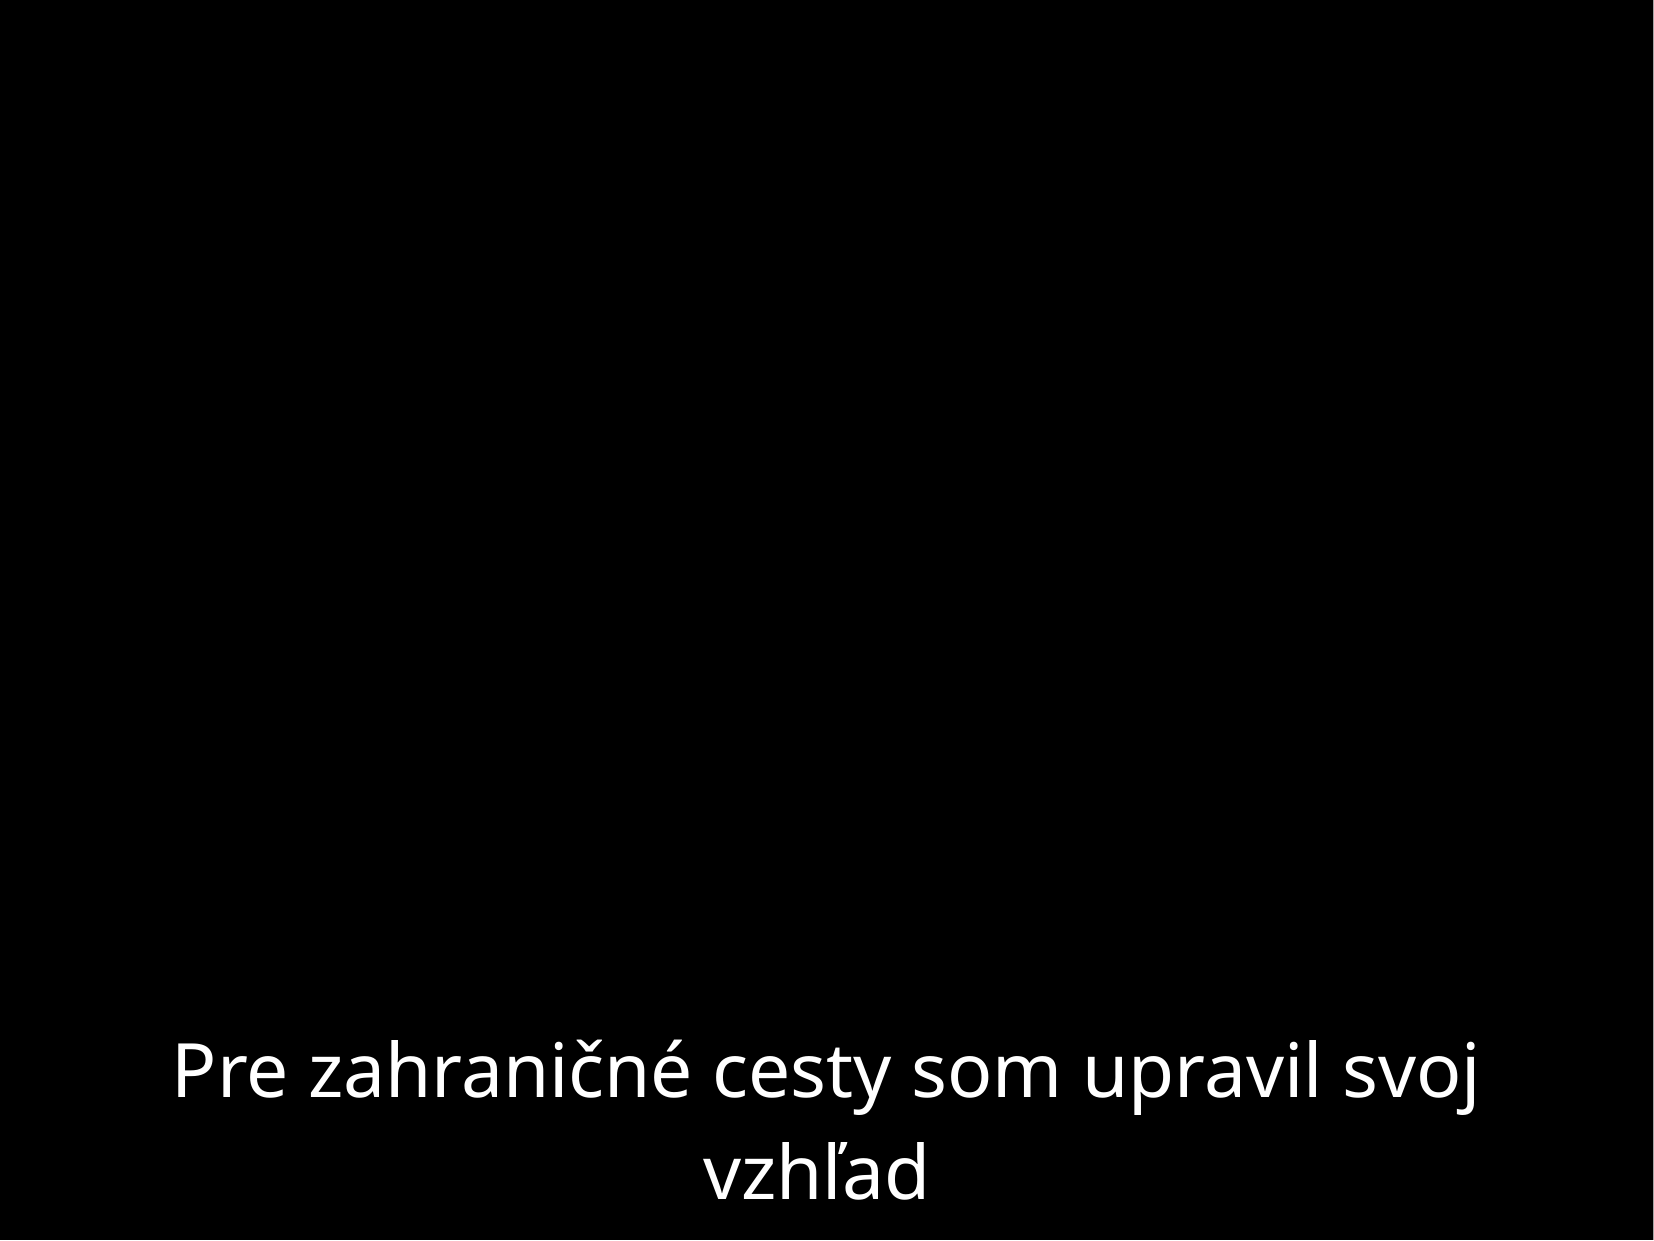

# Pre zahraničné cesty som upravil svoj vzhľad